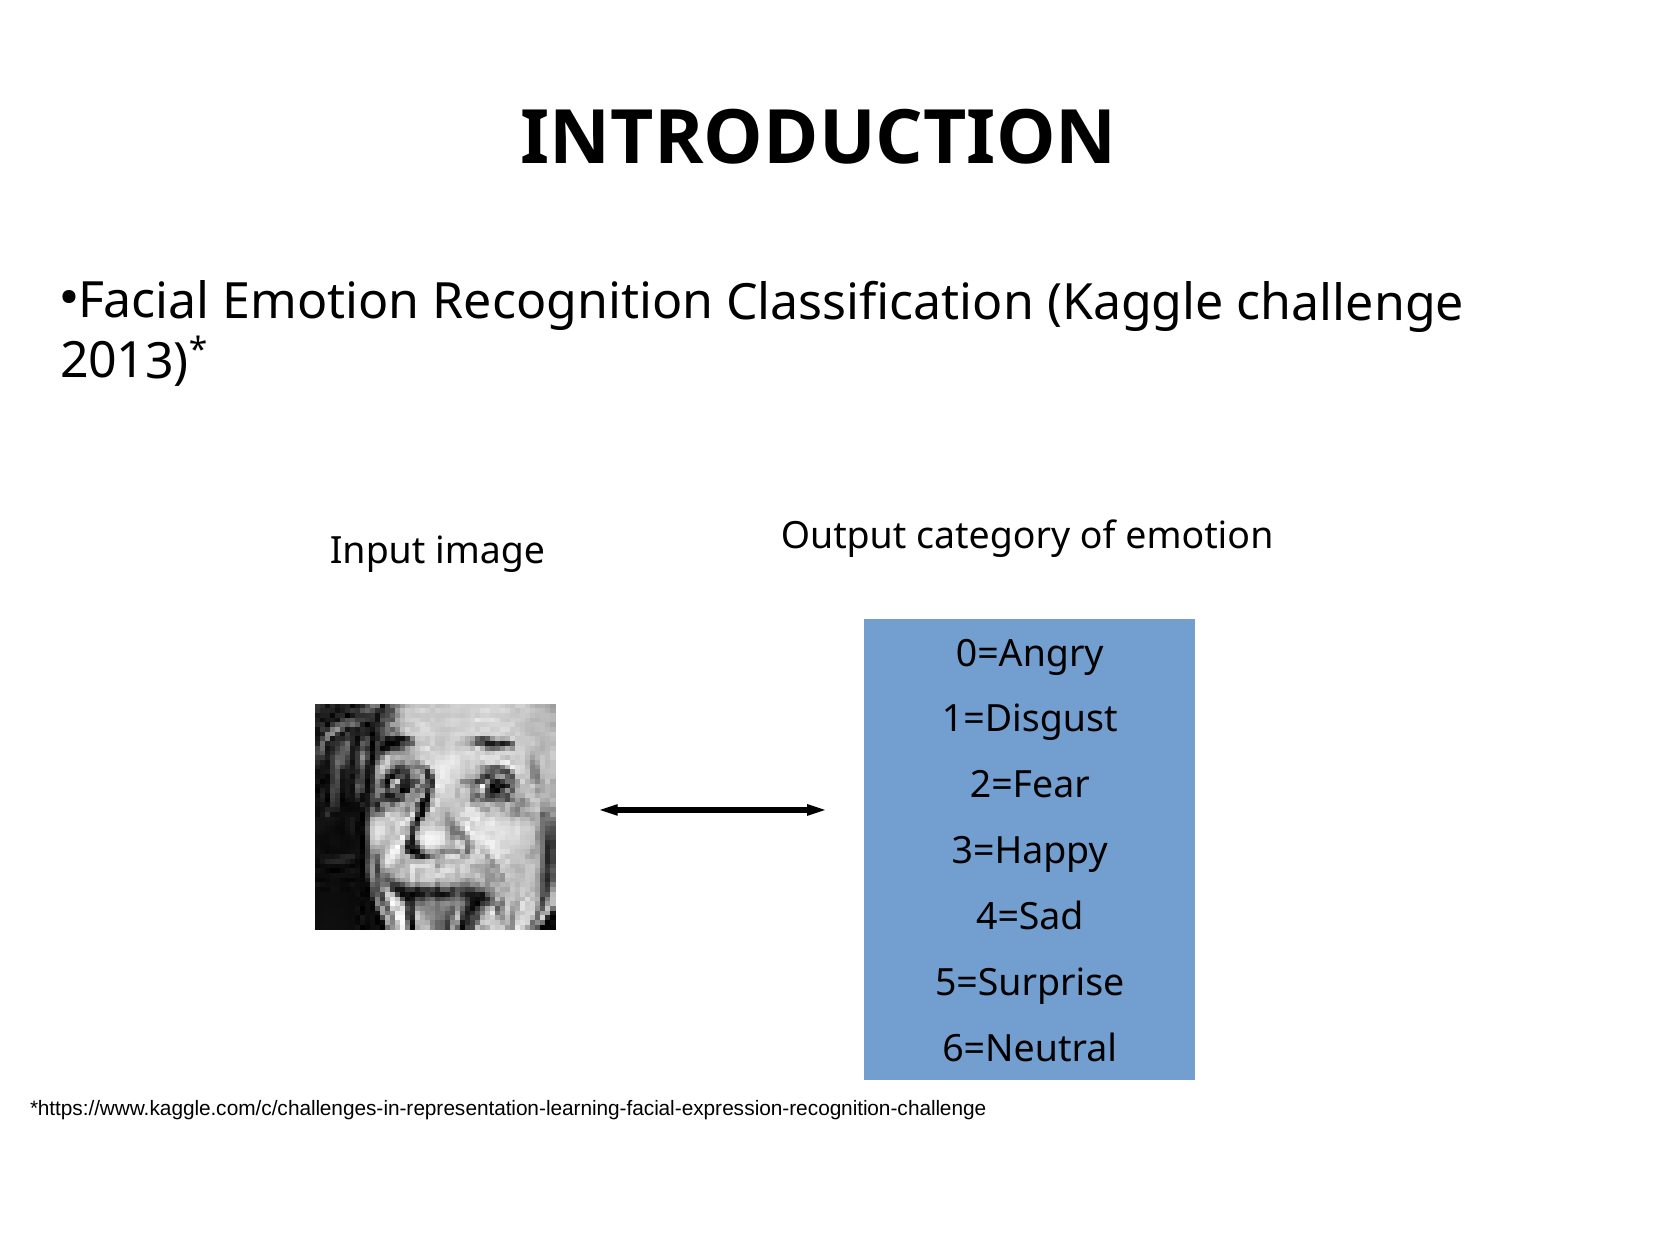

# INTRODUCTION
Facial Emotion Recognition Classification (Kaggle challenge 2013)*
Output category of emotion
Input image
| 0=Angry |
| --- |
| 1=Disgust |
| 2=Fear |
| 3=Happy |
| 4=Sad |
| 5=Surprise |
| 6=Neutral |
*https://www.kaggle.com/c/challenges-in-representation-learning-facial-expression-recognition-challenge